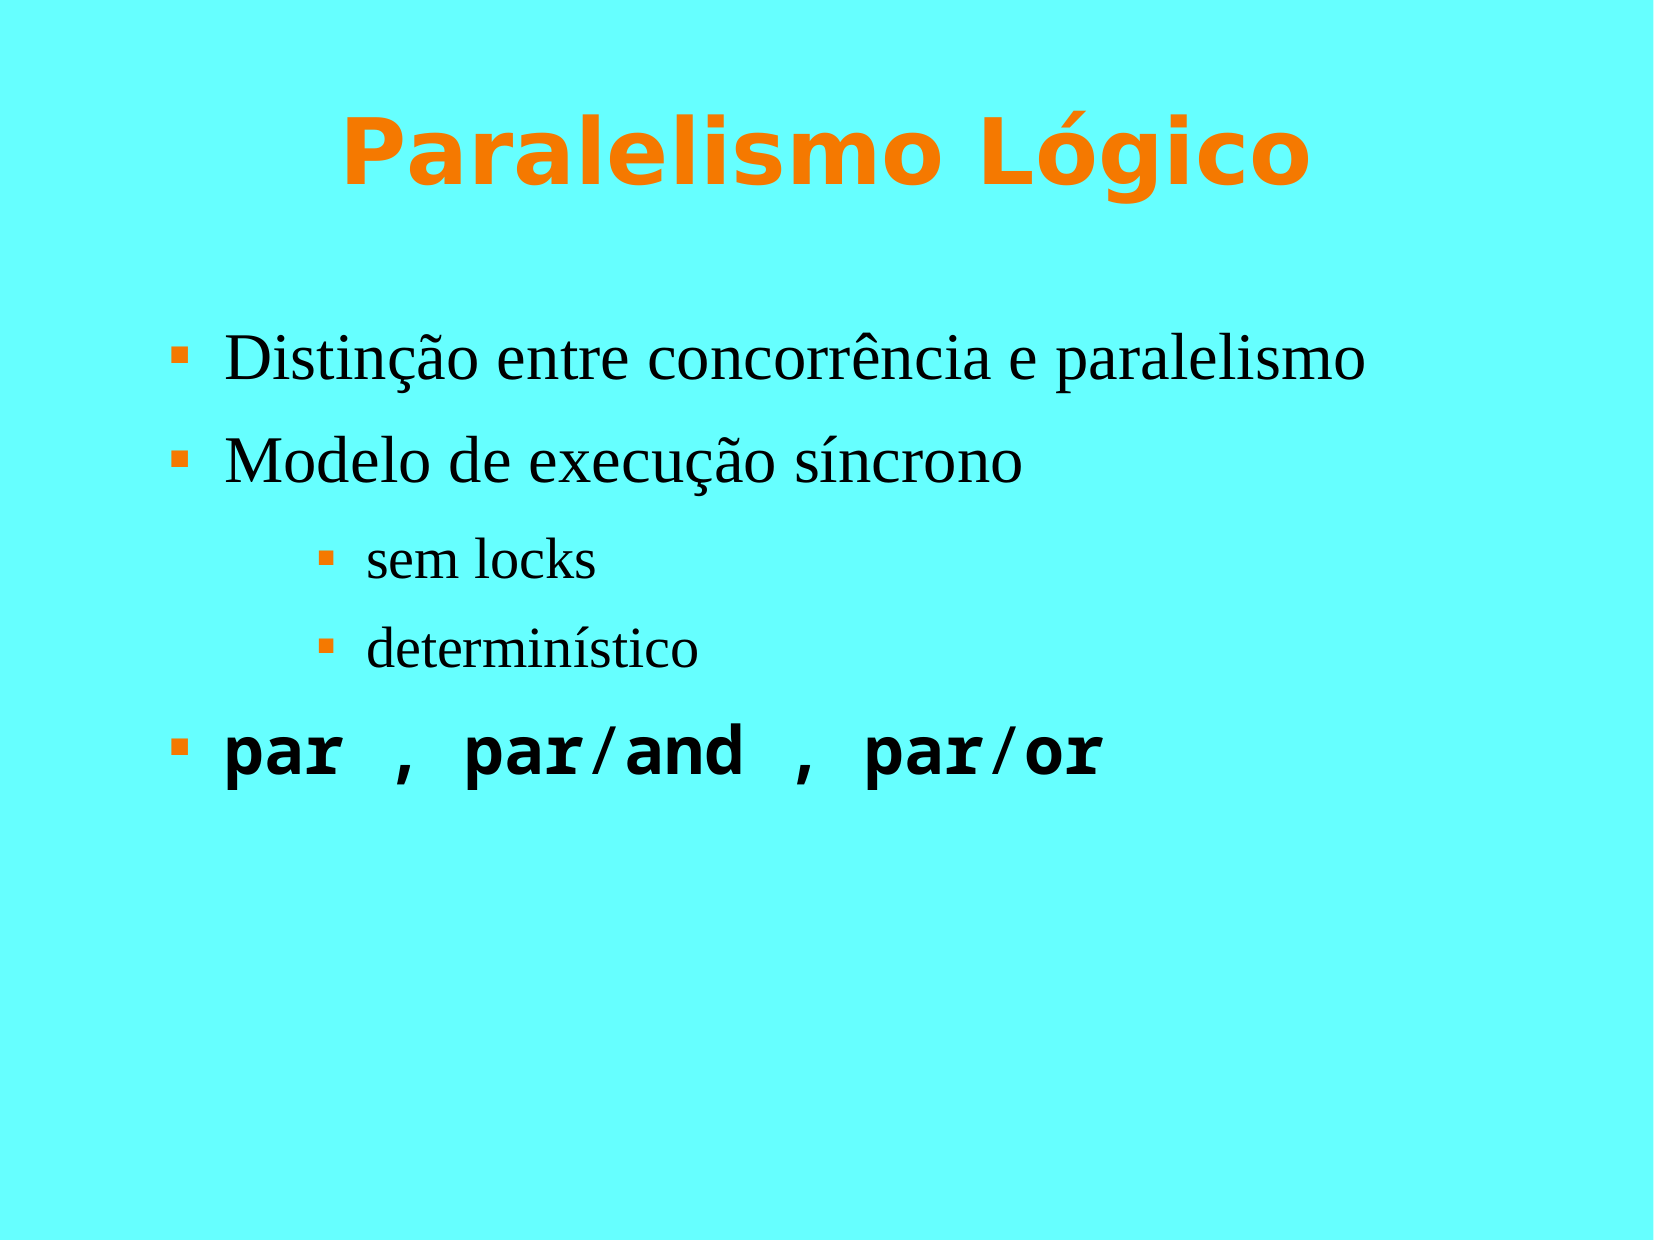

# Paralelismo Lógico
Distinção entre concorrência e paralelismo
Modelo de execução síncrono
sem locks
determinístico
par , par/and , par/or